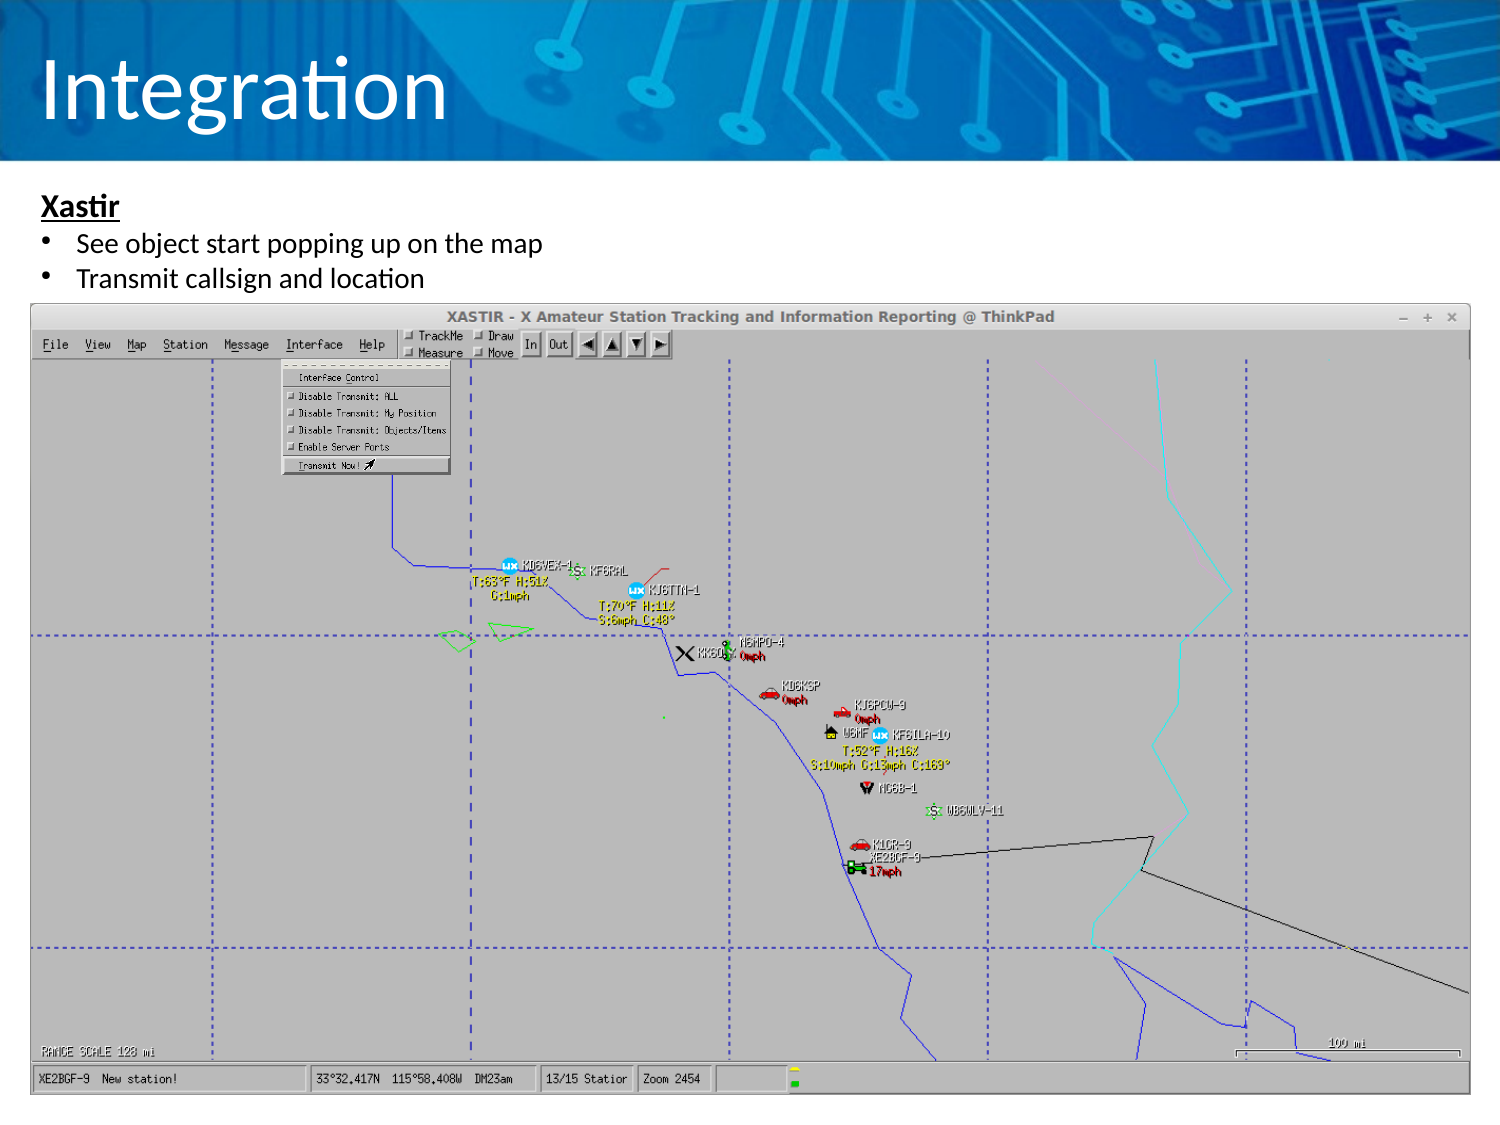

# Integration
Xastir
See object start popping up on the map
Transmit callsign and location